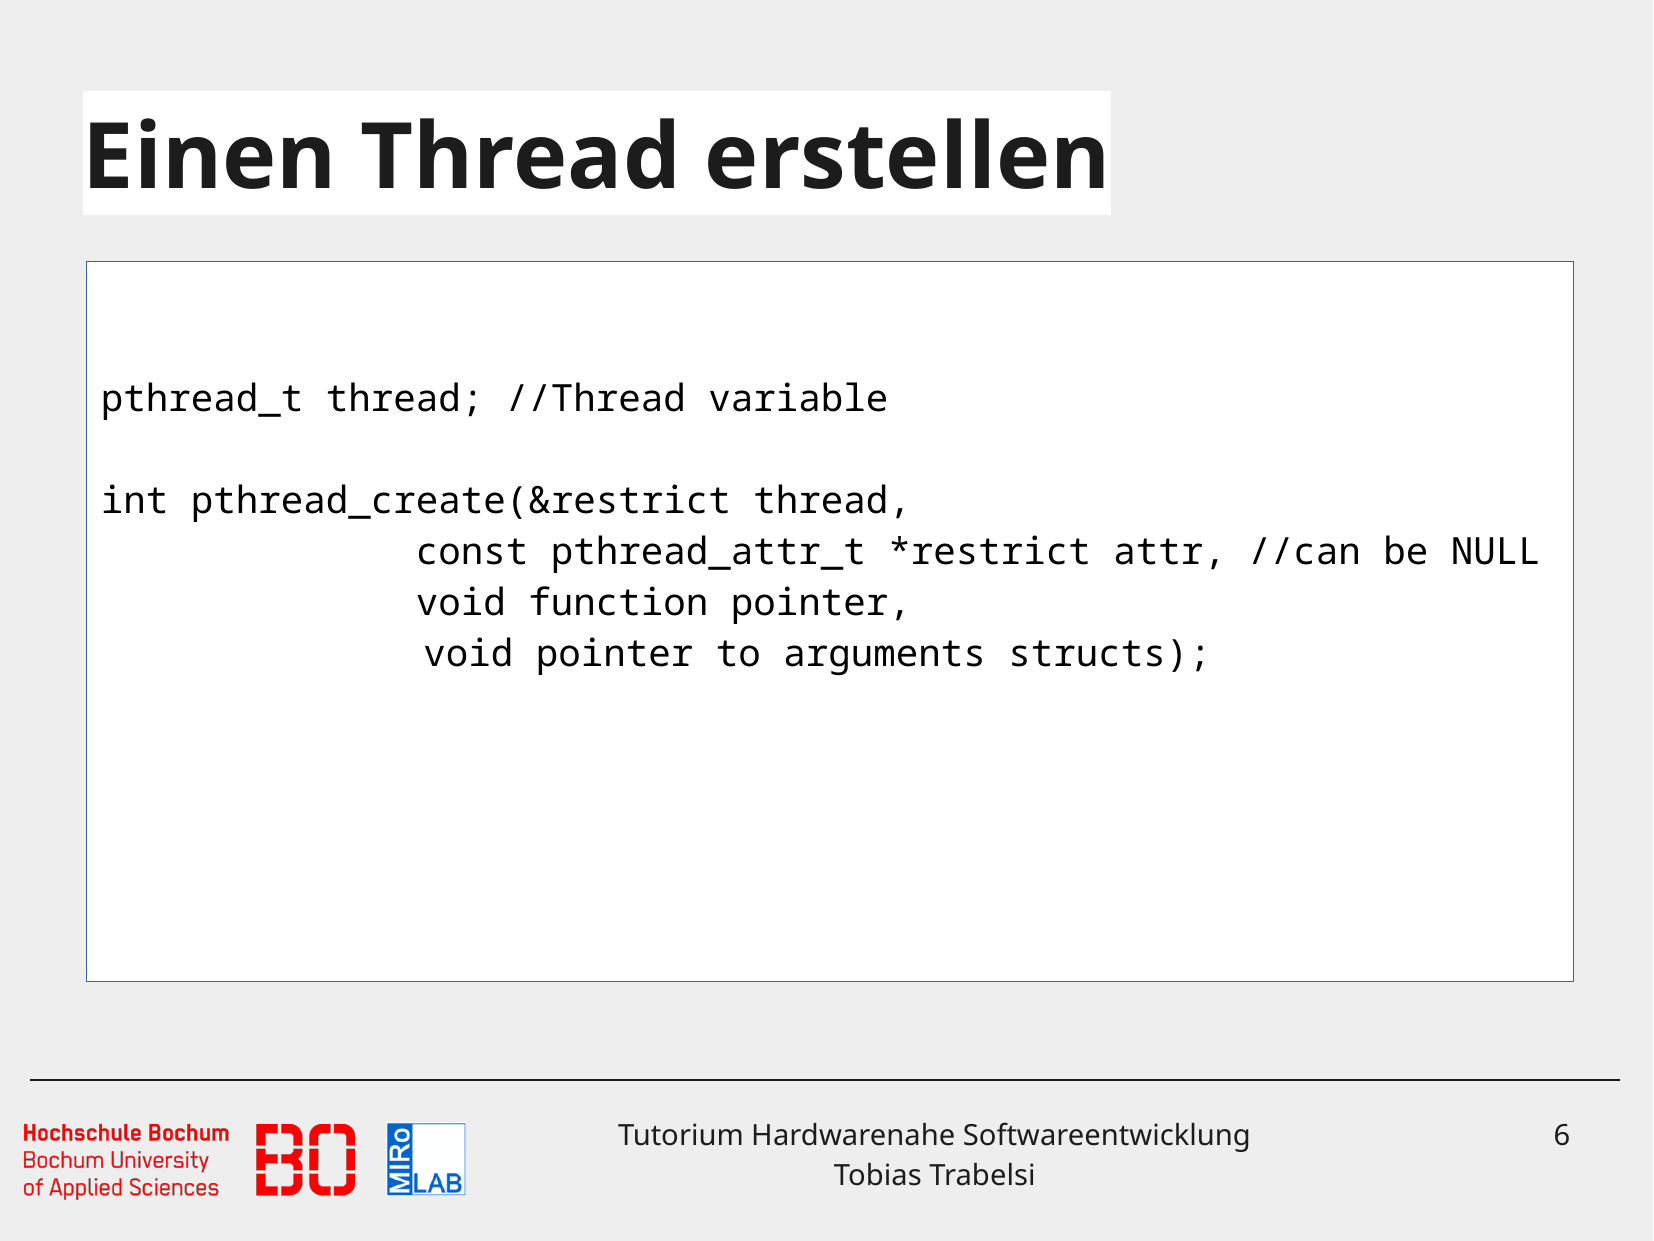

# Einen Thread erstellen
pthread_t thread; //Thread variable
int pthread_create(&restrict thread,
 const pthread_attr_t *restrict attr, //can be NULL
 void function pointer,
				 void pointer to arguments structs);
Vanessa Böhrk - Tutorium Hardwarenahe Softwareentwicklung
6